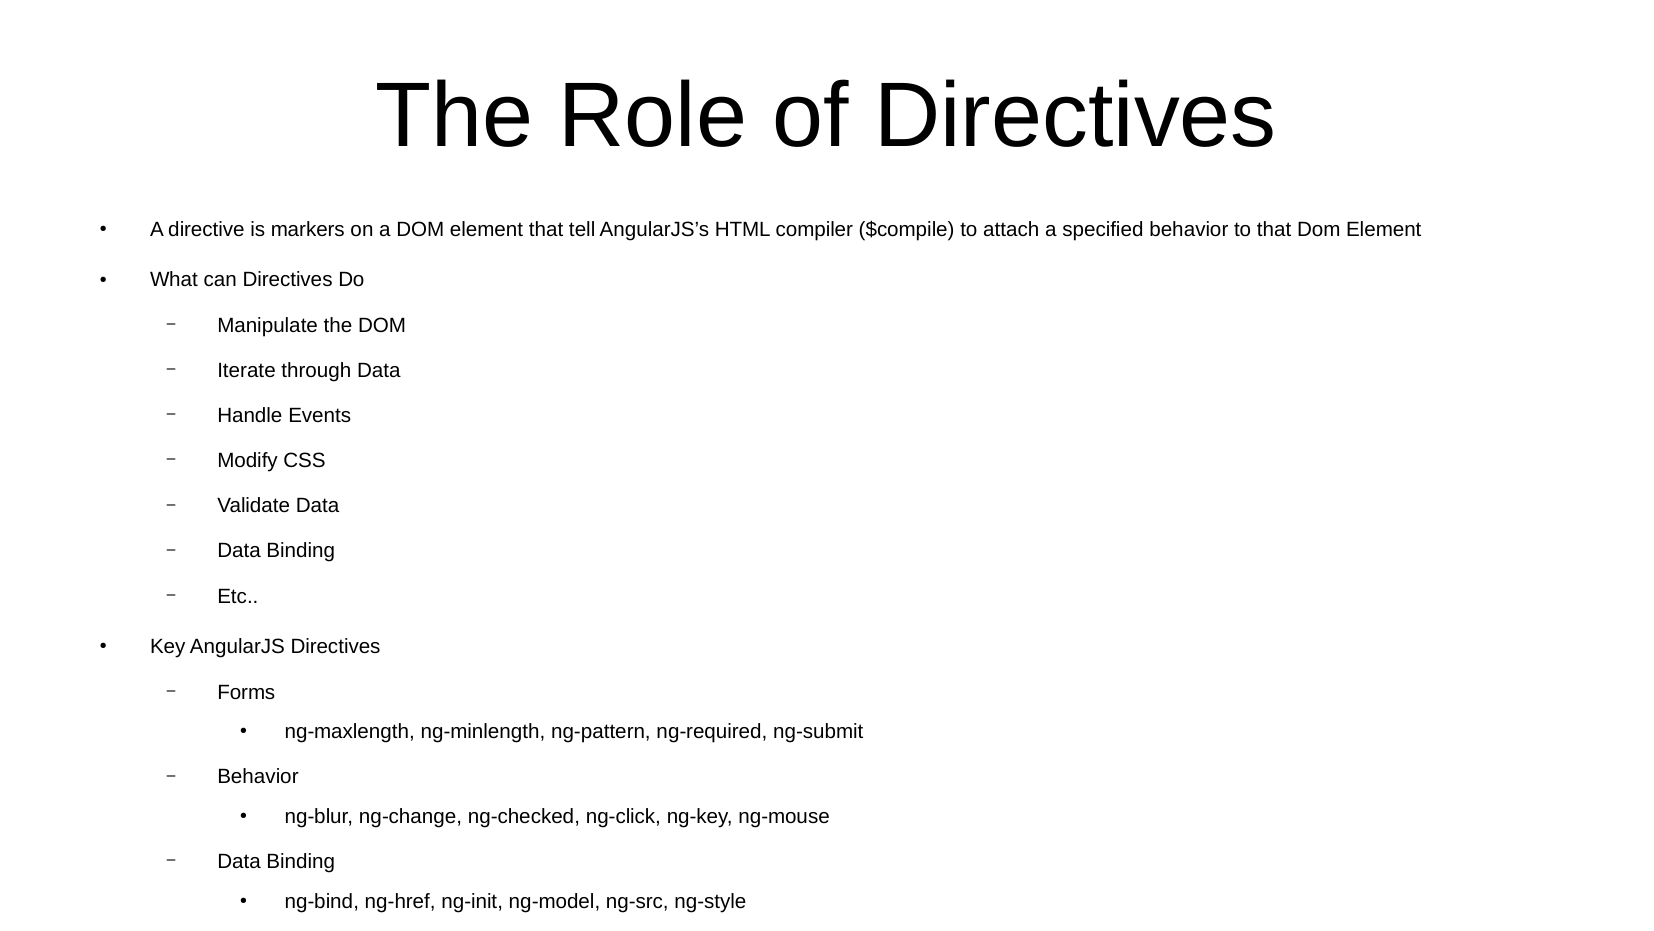

# The Role of Directives
A directive is markers on a DOM element that tell AngularJS’s HTML compiler ($compile) to attach a specified behavior to that Dom Element
What can Directives Do
Manipulate the DOM
Iterate through Data
Handle Events
Modify CSS
Validate Data
Data Binding
Etc..
Key AngularJS Directives
Forms
ng-maxlength, ng-minlength, ng-pattern, ng-required, ng-submit
Behavior
ng-blur, ng-change, ng-checked, ng-click, ng-key, ng-mouse
Data Binding
ng-bind, ng-href, ng-init, ng-model, ng-src, ng-style